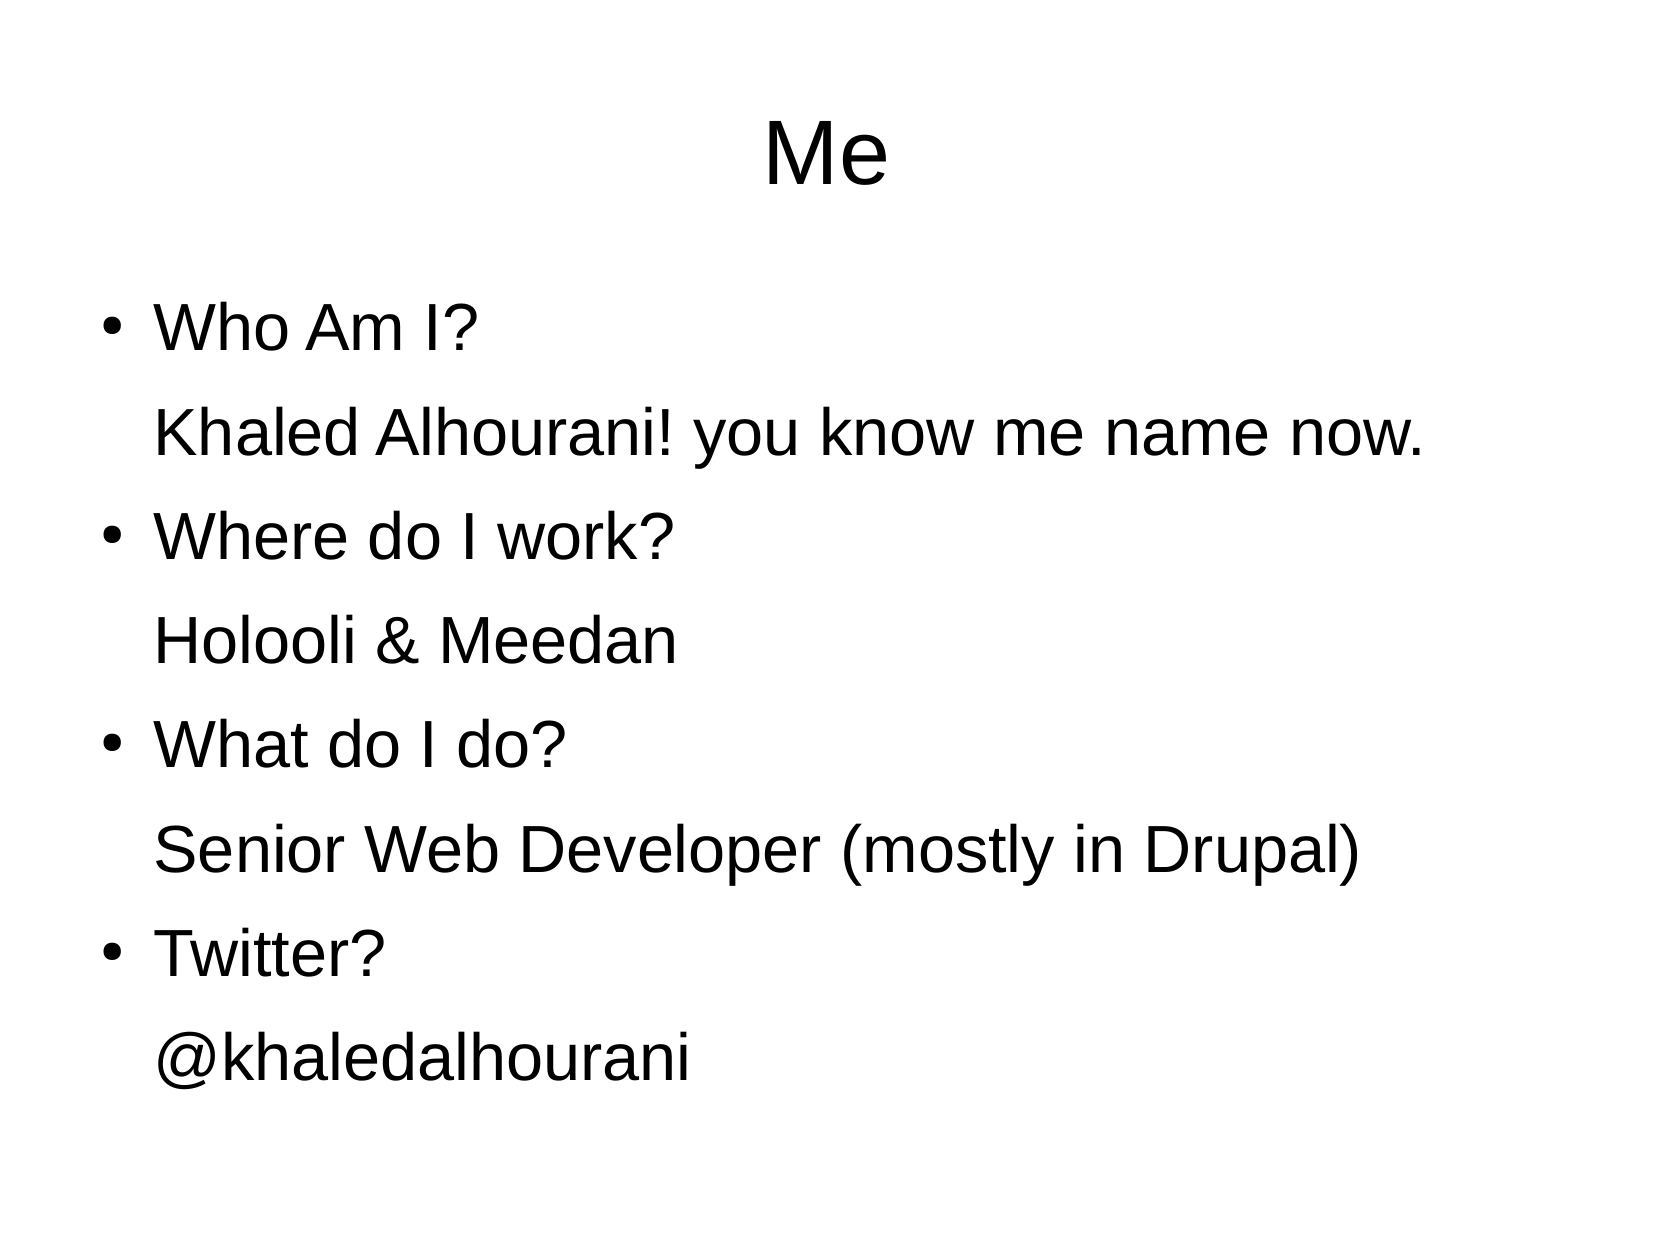

# Me
Who Am I?
Khaled Alhourani! you know me name now.
Where do I work?
Holooli & Meedan
What do I do?
Senior Web Developer (mostly in Drupal)
Twitter?
@khaledalhourani